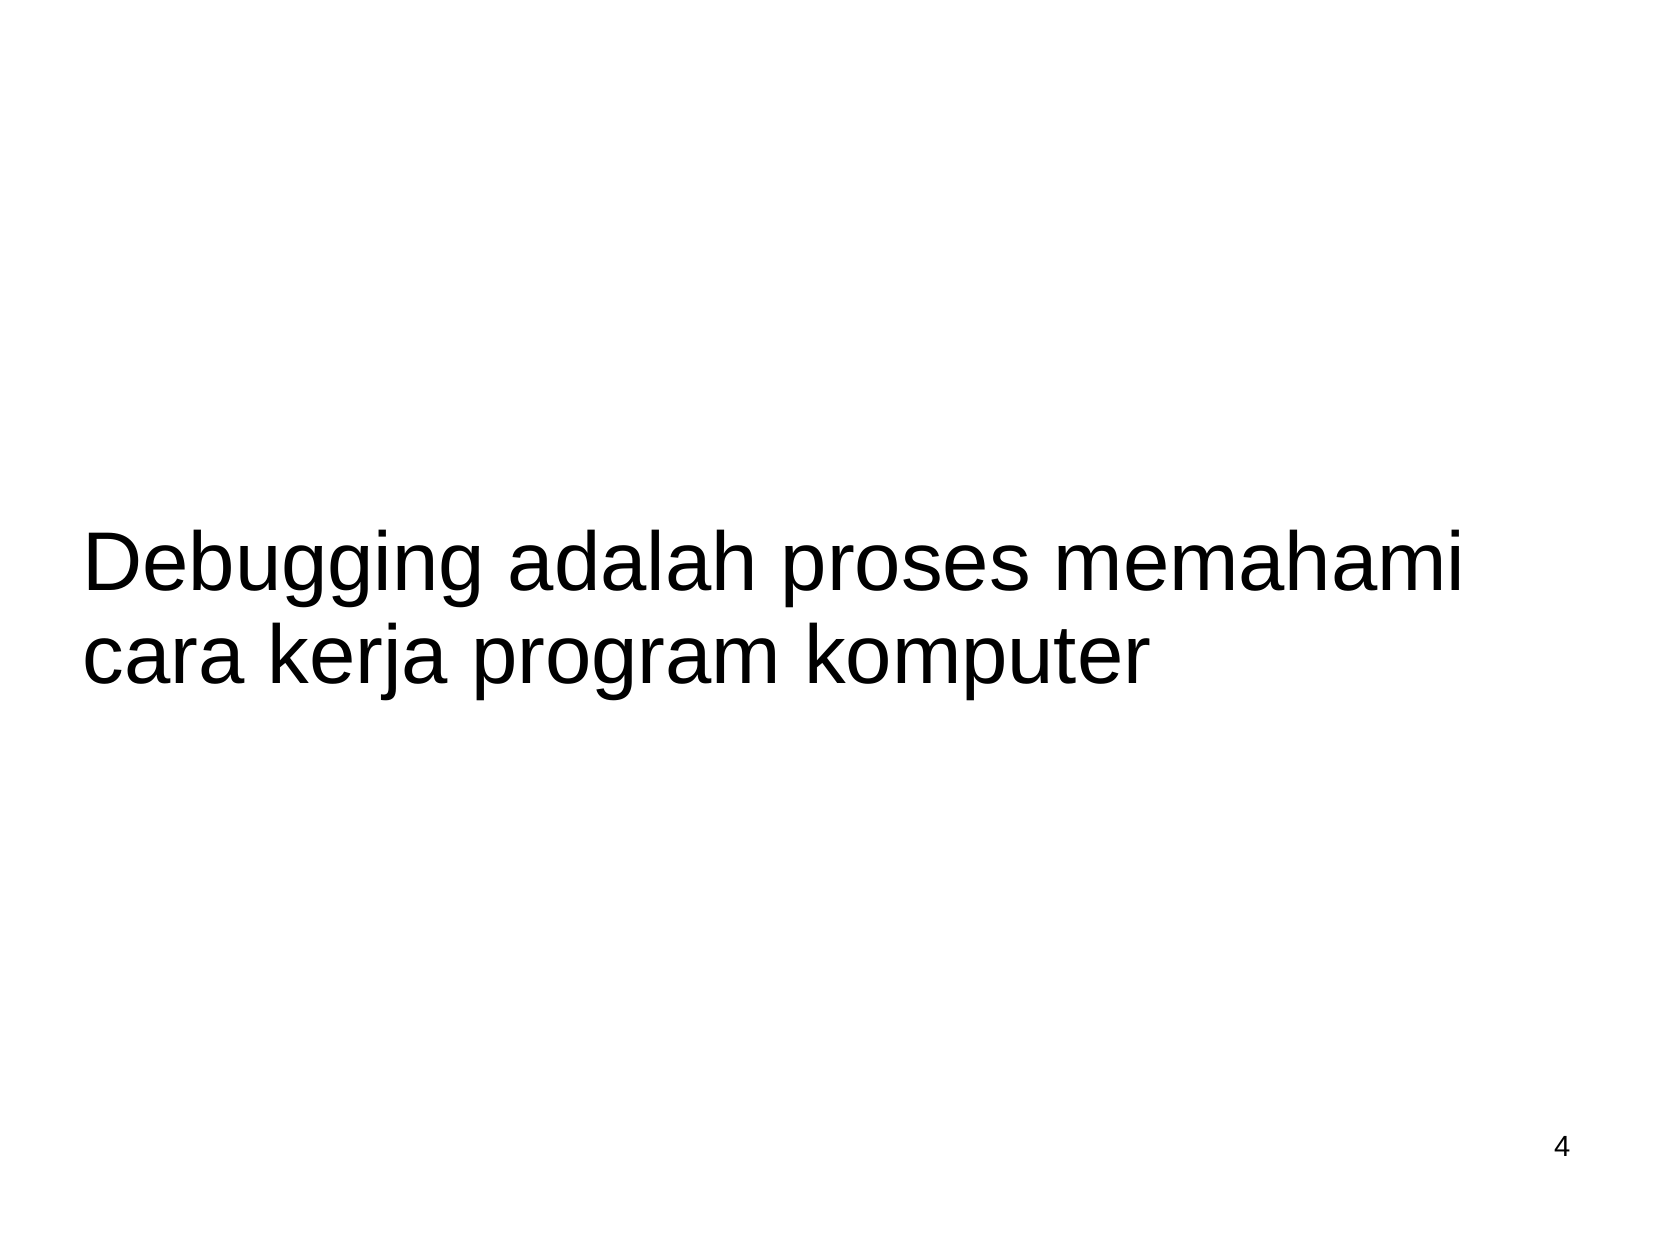

# Debugging adalah proses memahami cara kerja program komputer
4